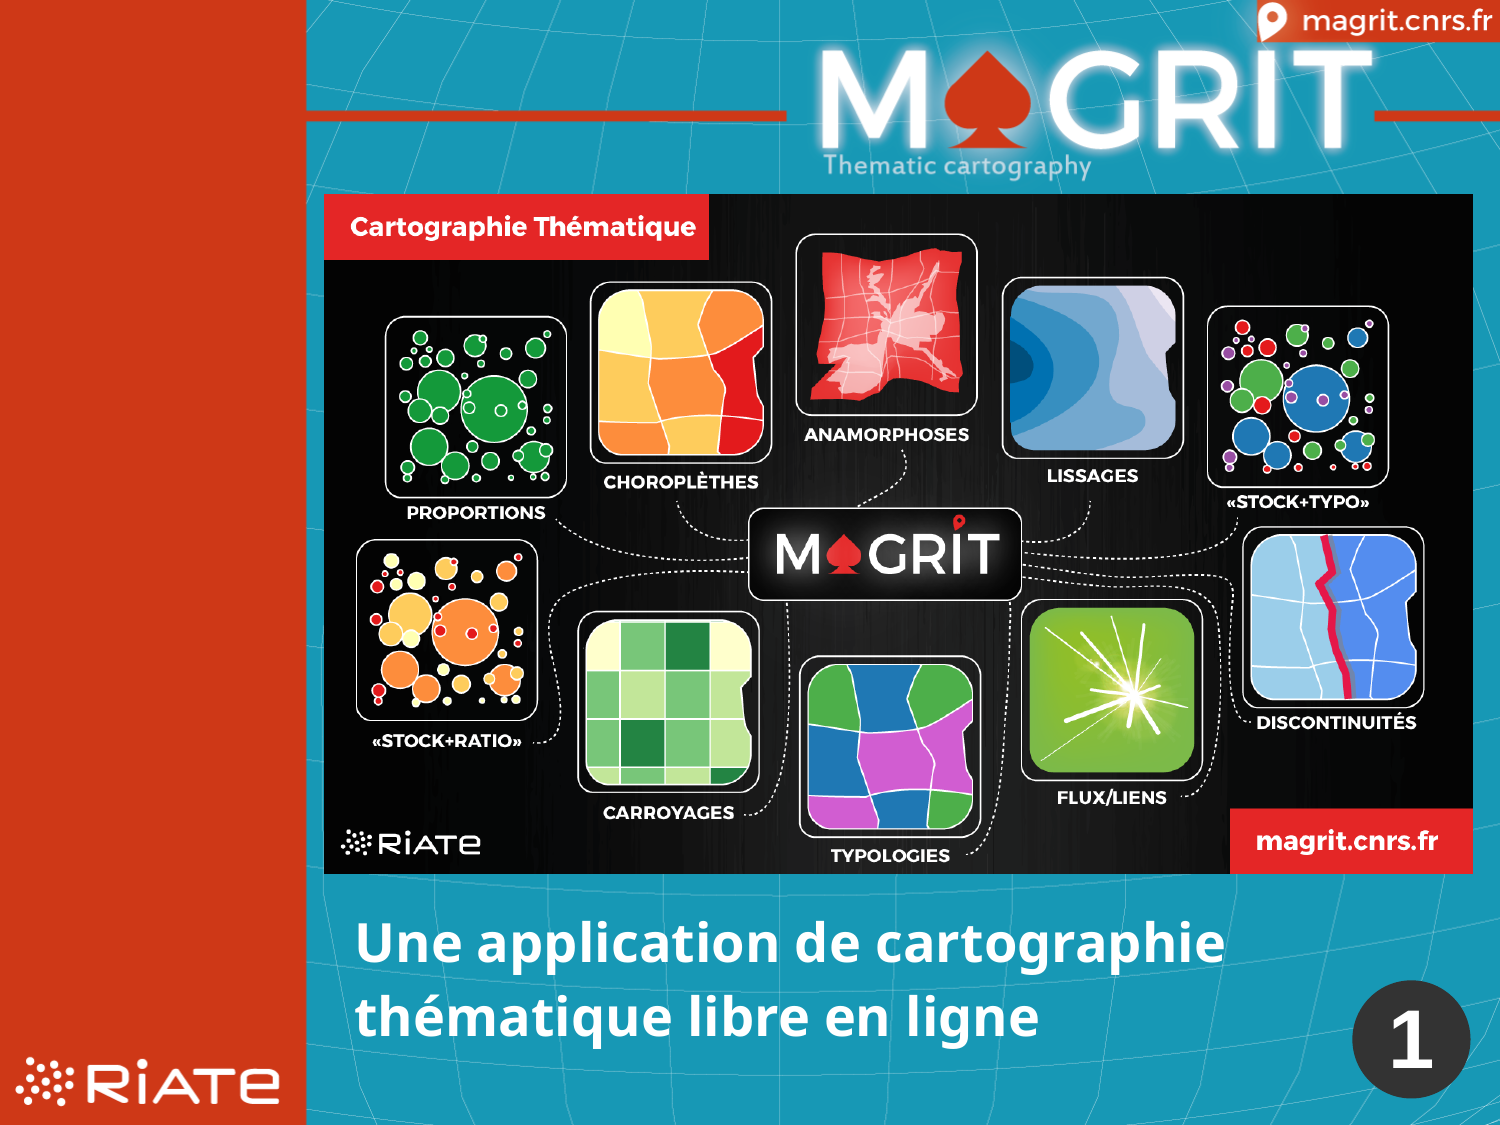

Nicolas LAMBERT & Matthieu VIRY
à Lilles, 13 décembre 2017
# Une application de cartographie thématique libre en ligne
1